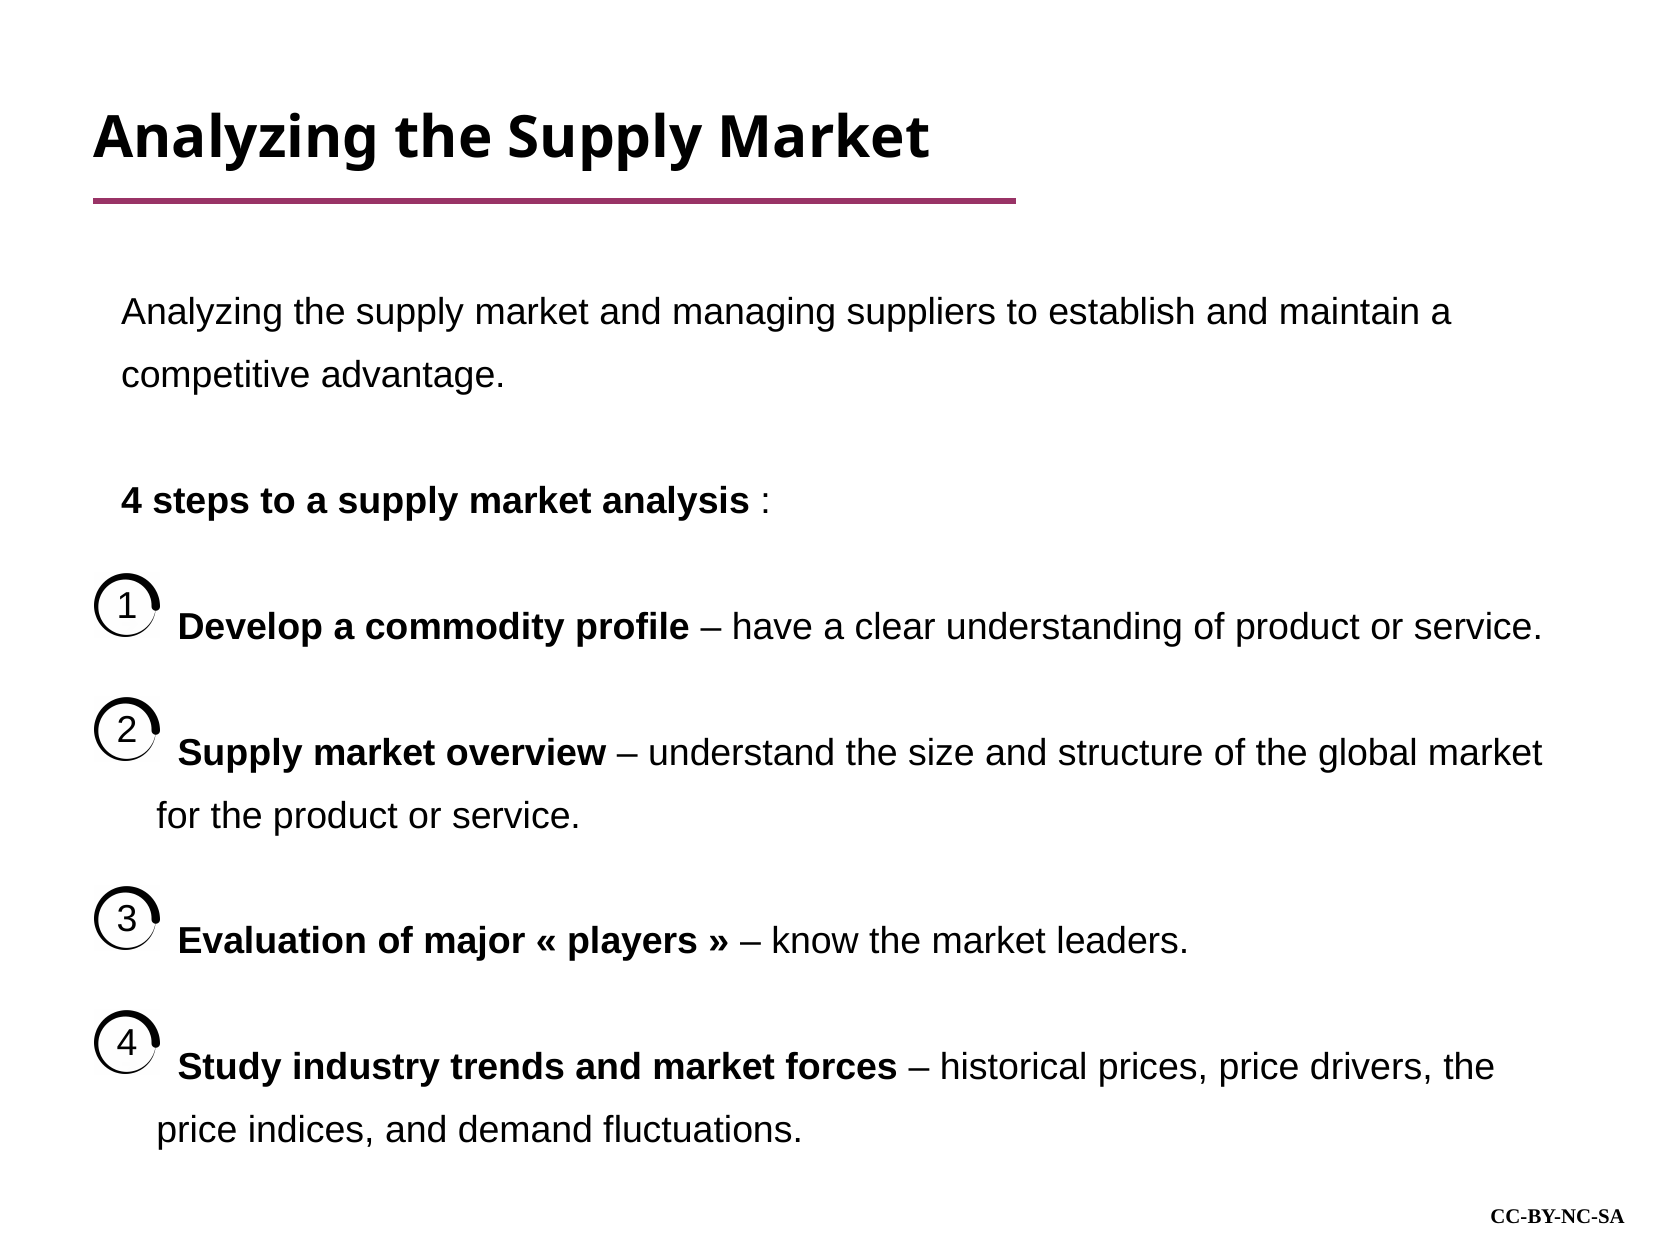

# Analyzing the Supply Market
Analyzing the supply market and managing suppliers to establish and maintain a competitive advantage.
4 steps to a supply market analysis :
 Develop a commodity profile – have a clear understanding of product or service.
 Supply market overview – understand the size and structure of the global market for the product or service.
 Evaluation of major « players » – know the market leaders.
 Study industry trends and market forces – historical prices, price drivers, the price indices, and demand fluctuations.
1
2
3
4